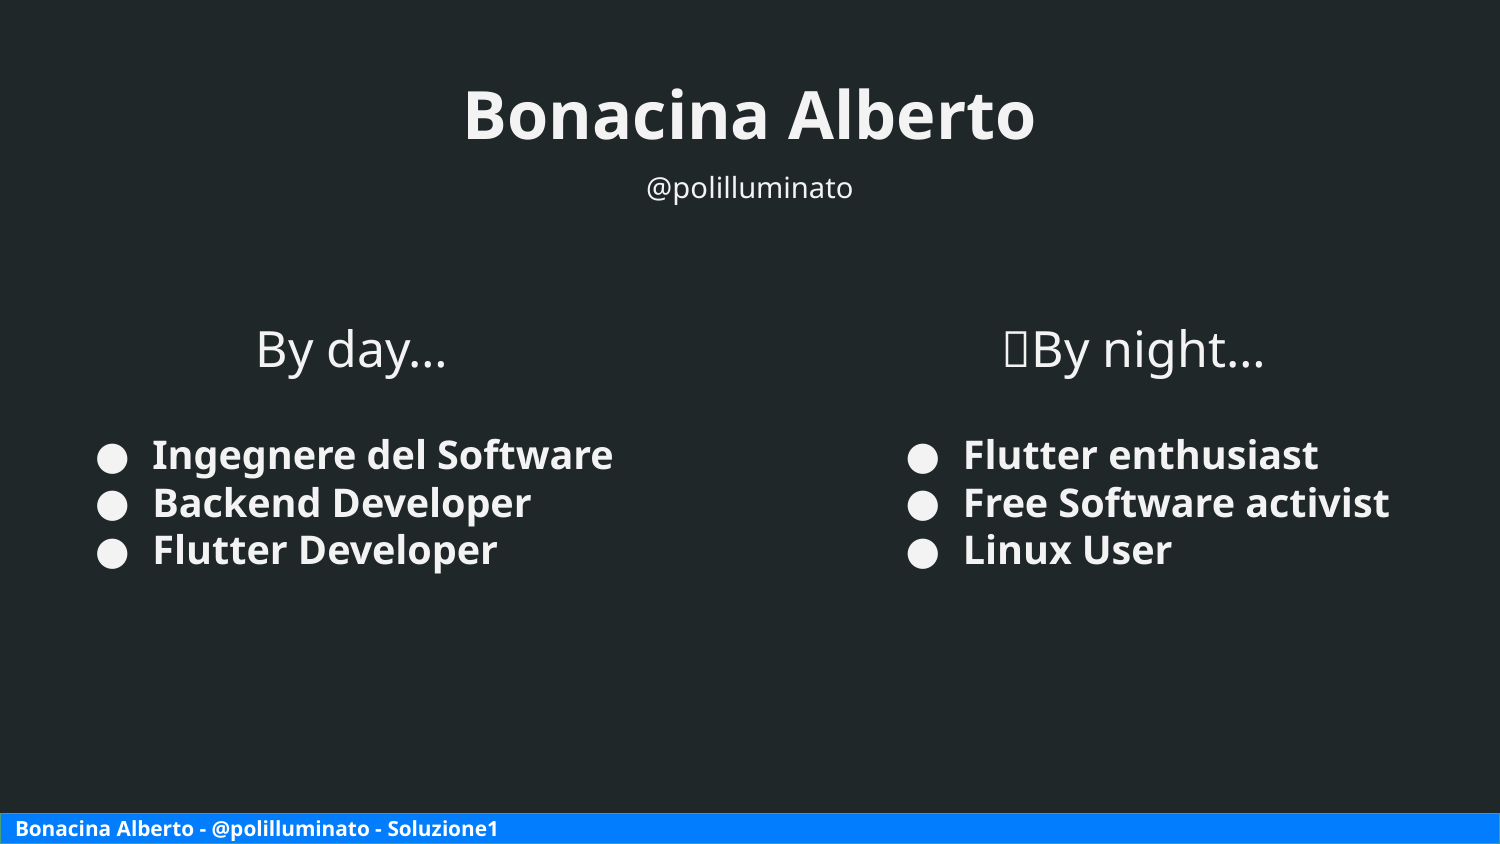

Bonacina Alberto
@polilluminato
🧑‍💻 By day…
🐧By night…
Ingegnere del Software
Backend Developer
Flutter Developer
Flutter enthusiast
Free Software activist
Linux User
Bonacina Alberto - @polilluminato - Soluzione1